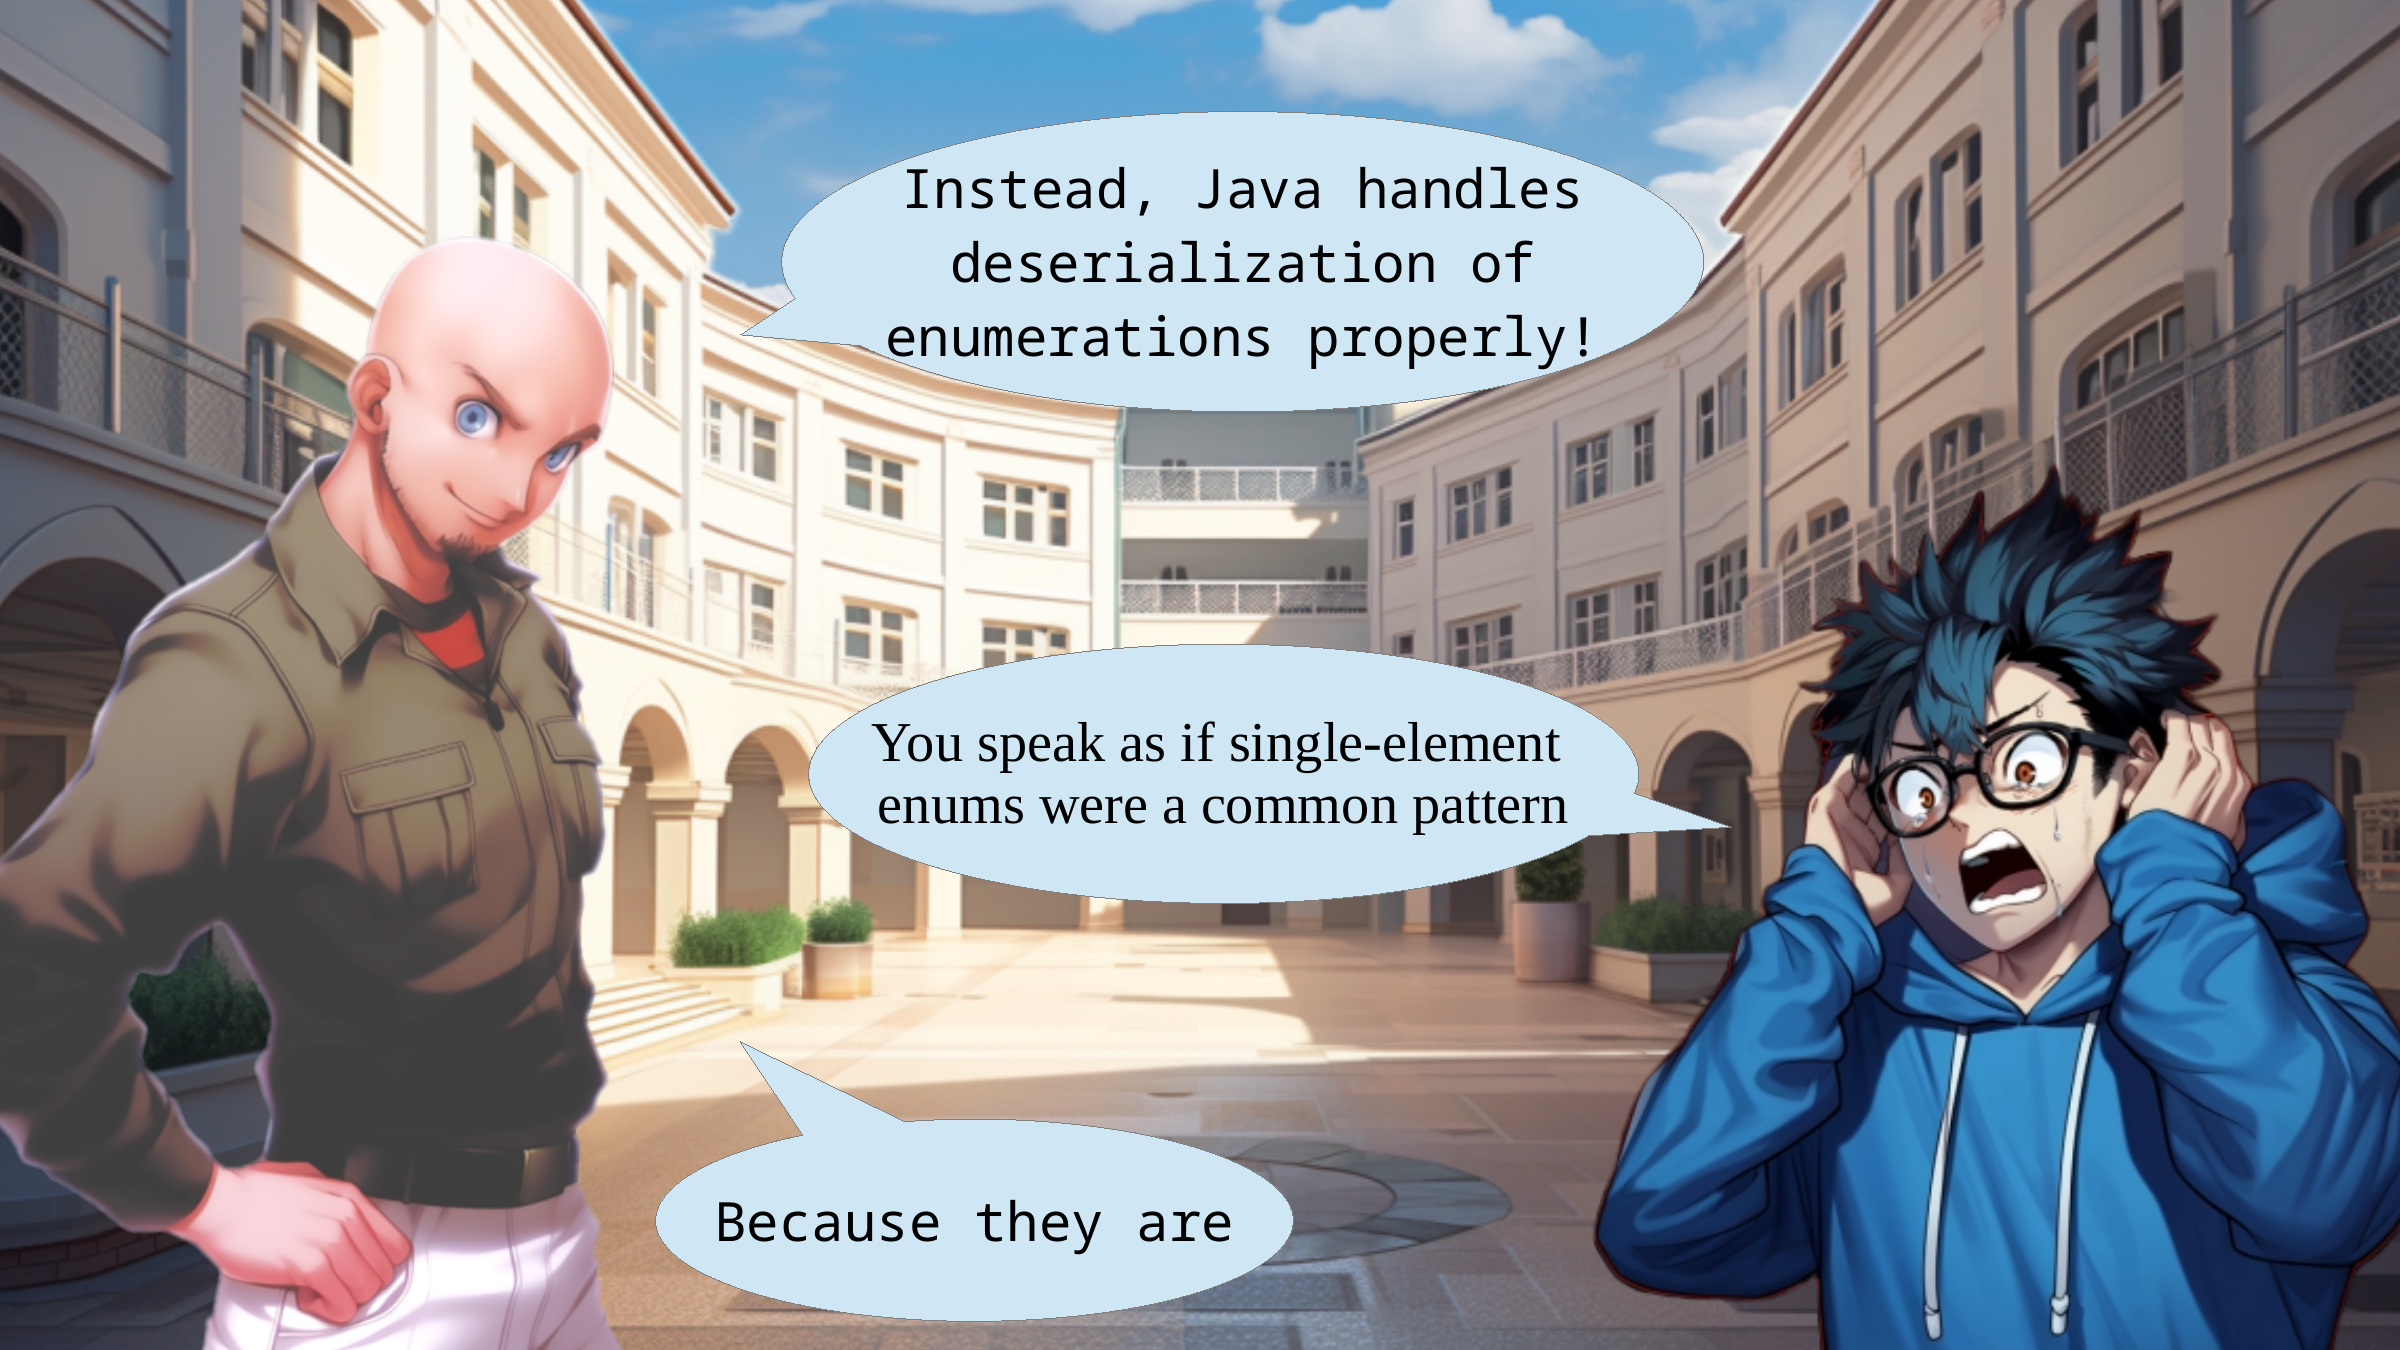

Instead, Java handles
deserialization of
enumerations properly!
You speak as if single-element
enums were a common pattern
Because they are